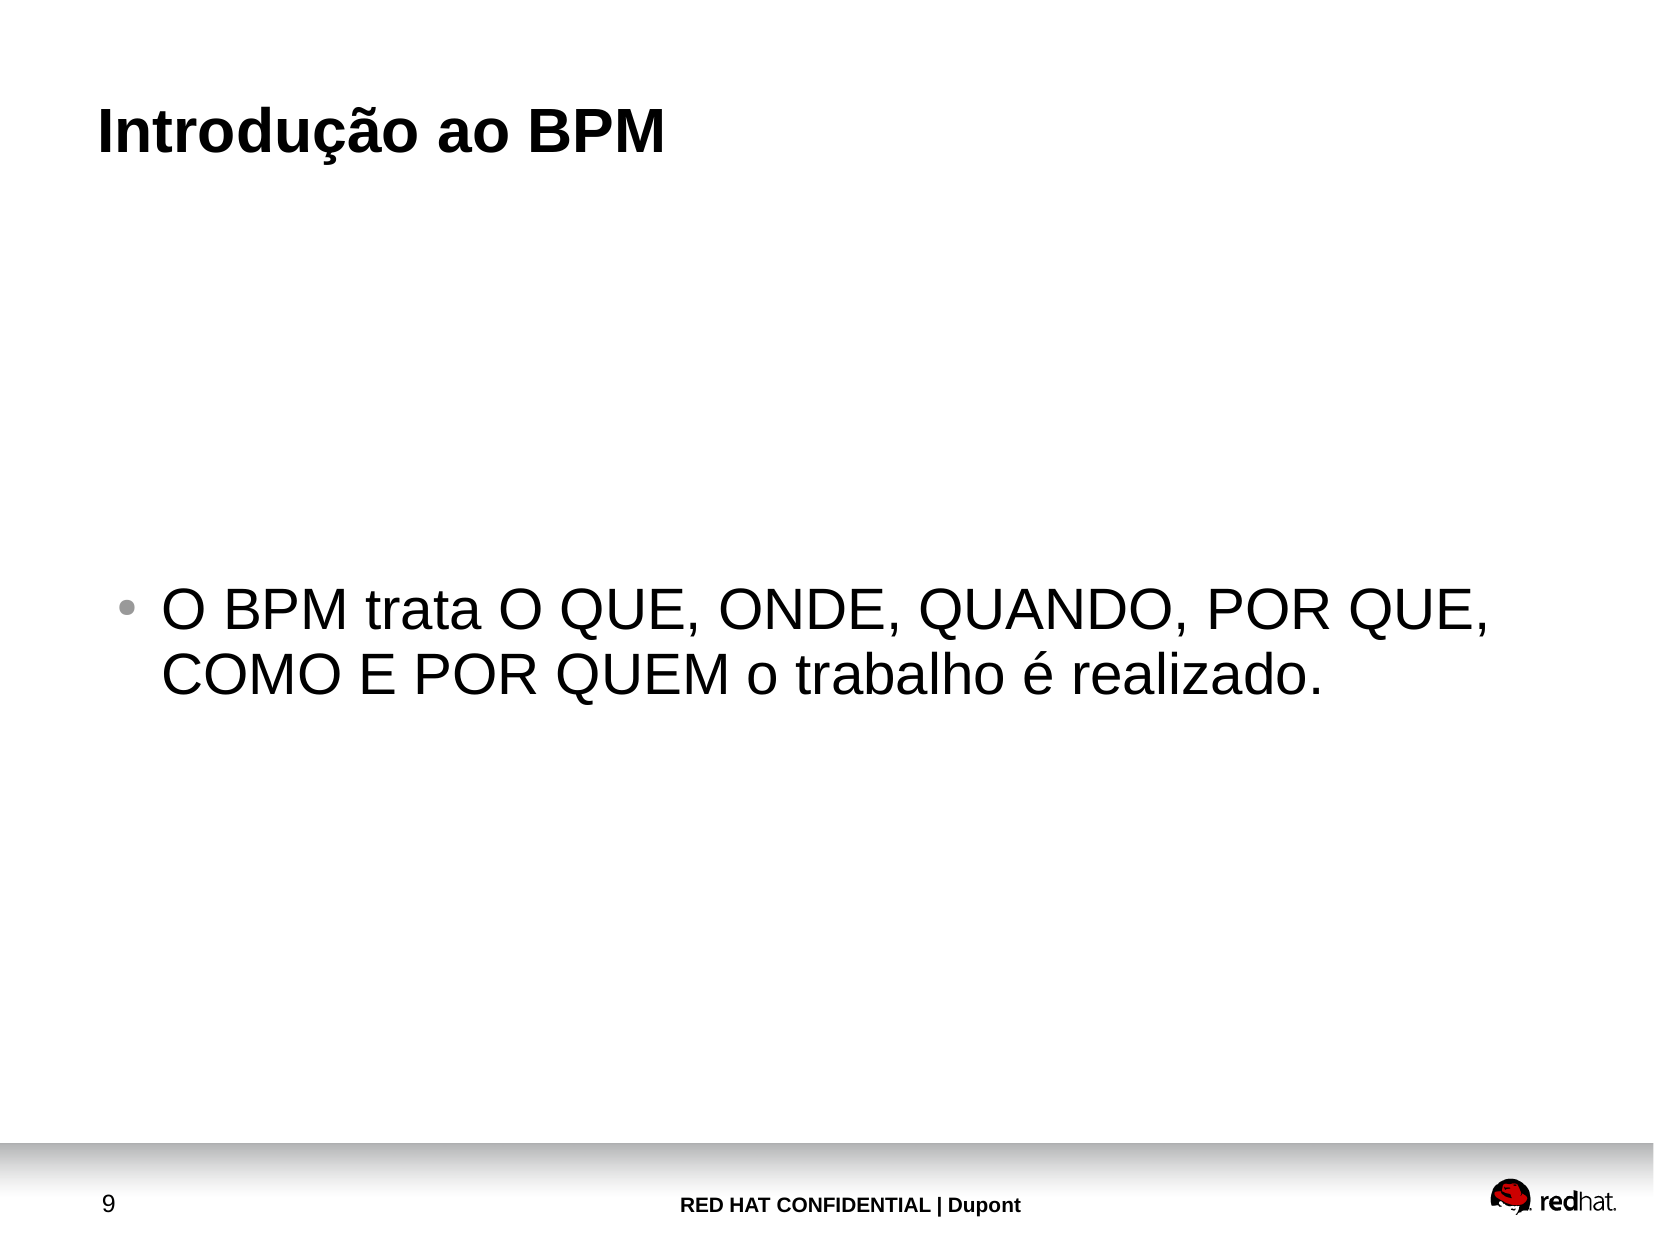

Introdução ao BPM
O BPM trata O QUE, ONDE, QUANDO, POR QUE, COMO E POR QUEM o trabalho é realizado.